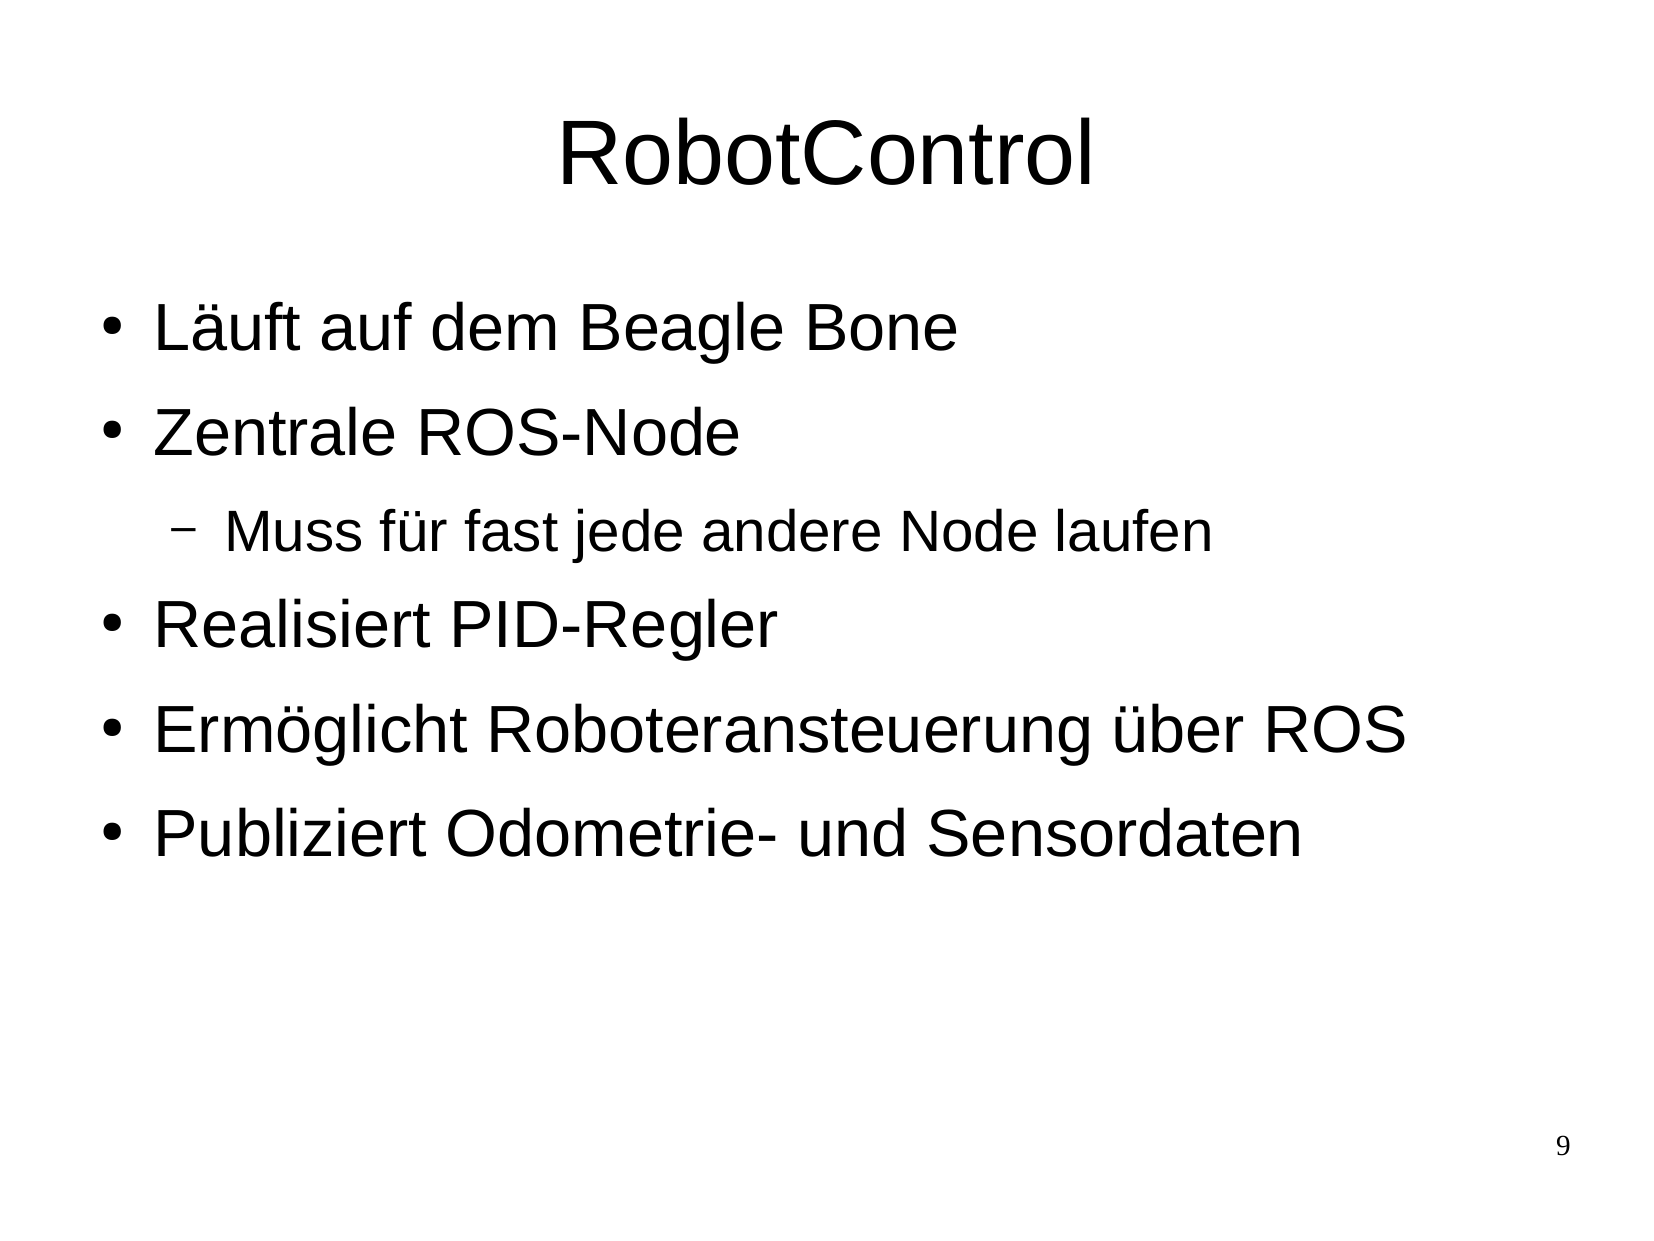

# RobotControl
Läuft auf dem Beagle Bone
Zentrale ROS-Node
Muss für fast jede andere Node laufen
Realisiert PID-Regler
Ermöglicht Roboteransteuerung über ROS
Publiziert Odometrie- und Sensordaten
9